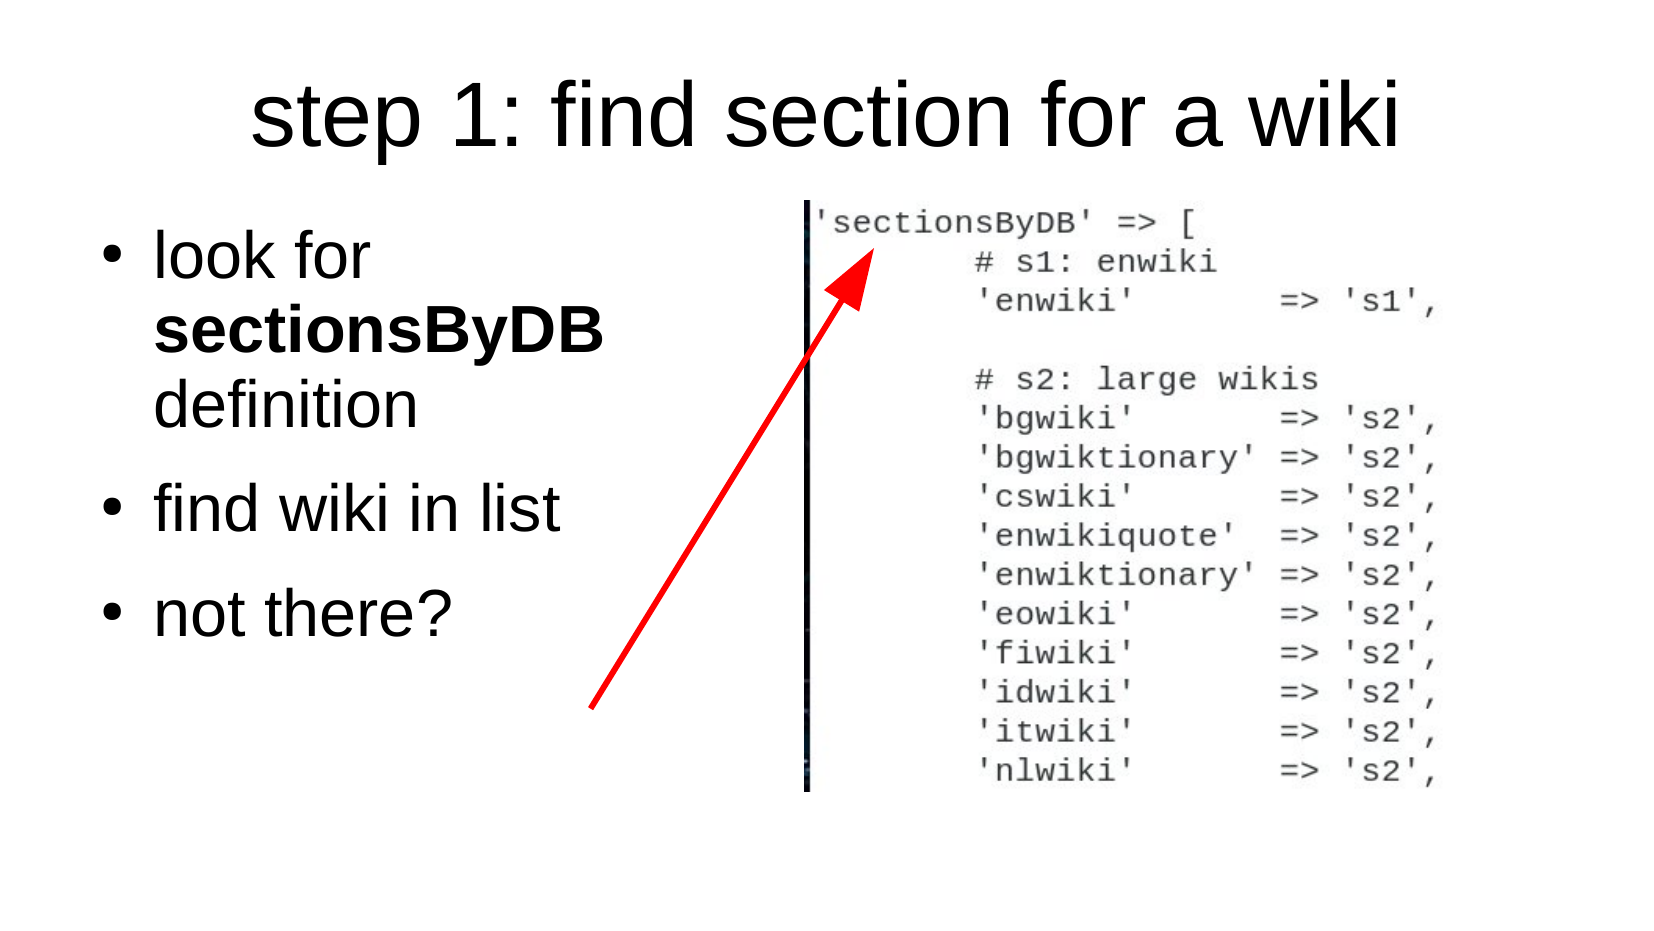

# step 1: find section for a wiki
look for sectionsByDB definition
find wiki in list
not there?